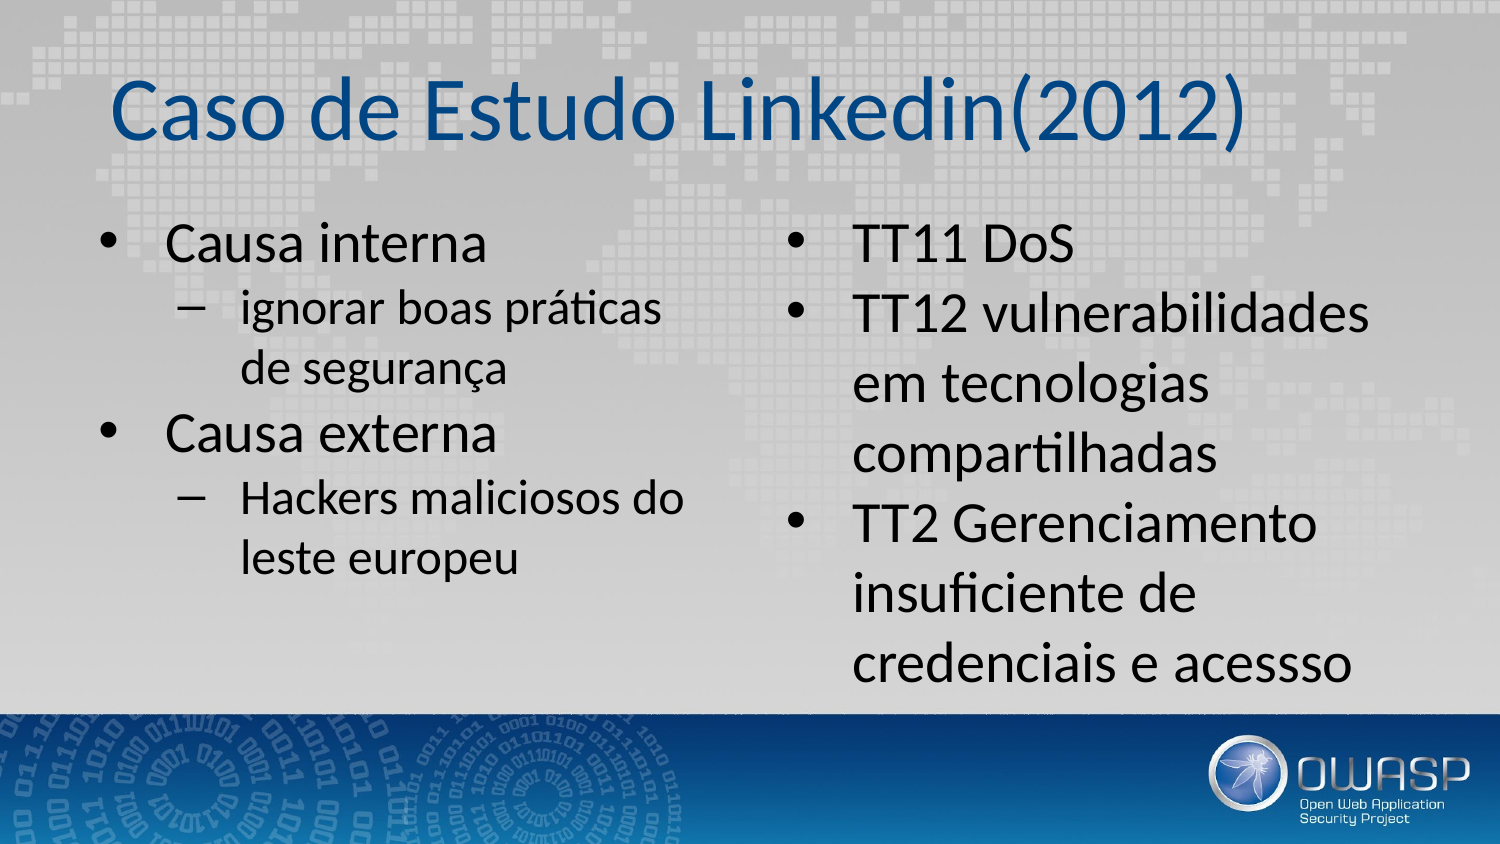

# Caso de Estudo Linkedin(2012)
Causa interna
ignorar boas práticas de segurança
Causa externa
Hackers maliciosos do leste europeu
TT11 DoS
TT12 vulnerabilidades em tecnologias compartilhadas
TT2 Gerenciamento insuficiente de credenciais e acessso